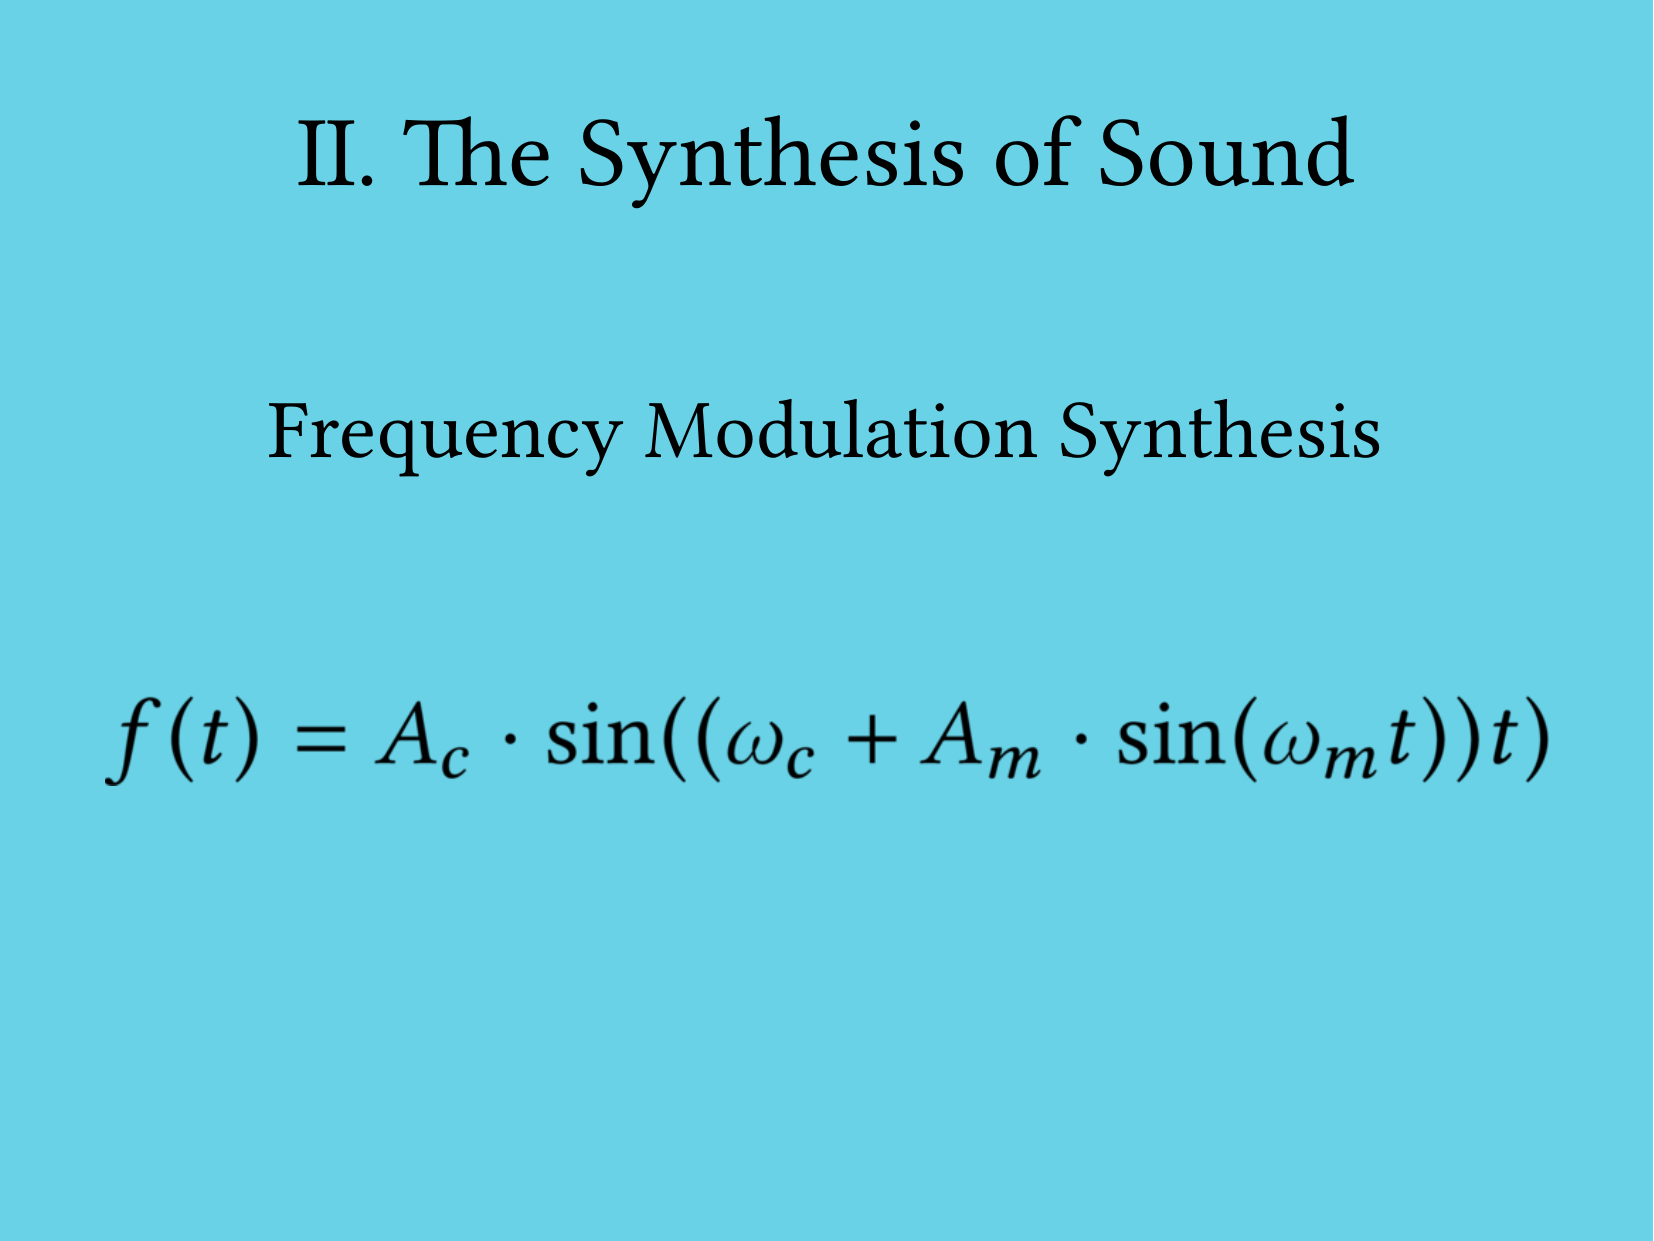

II. The Synthesis of Sound
# Frequency Modulation Synthesis